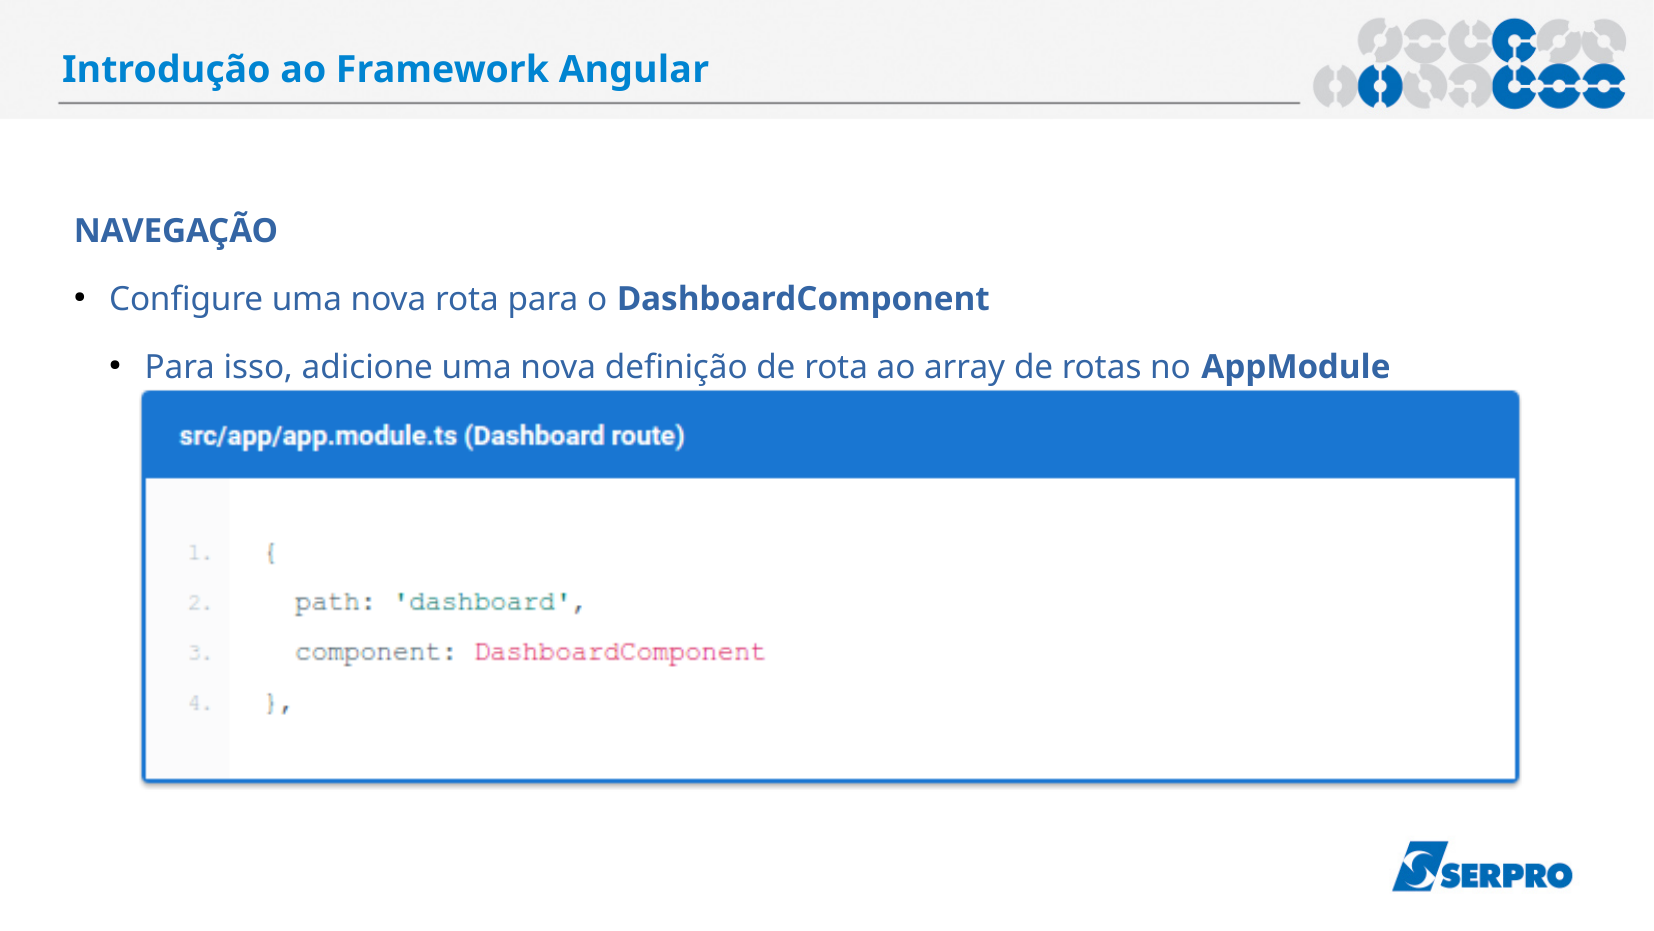

Introdução ao Framework Angular
NAVEGAÇÃO
Configure uma nova rota para o DashboardComponent
Para isso, adicione uma nova definição de rota ao array de rotas no AppModule